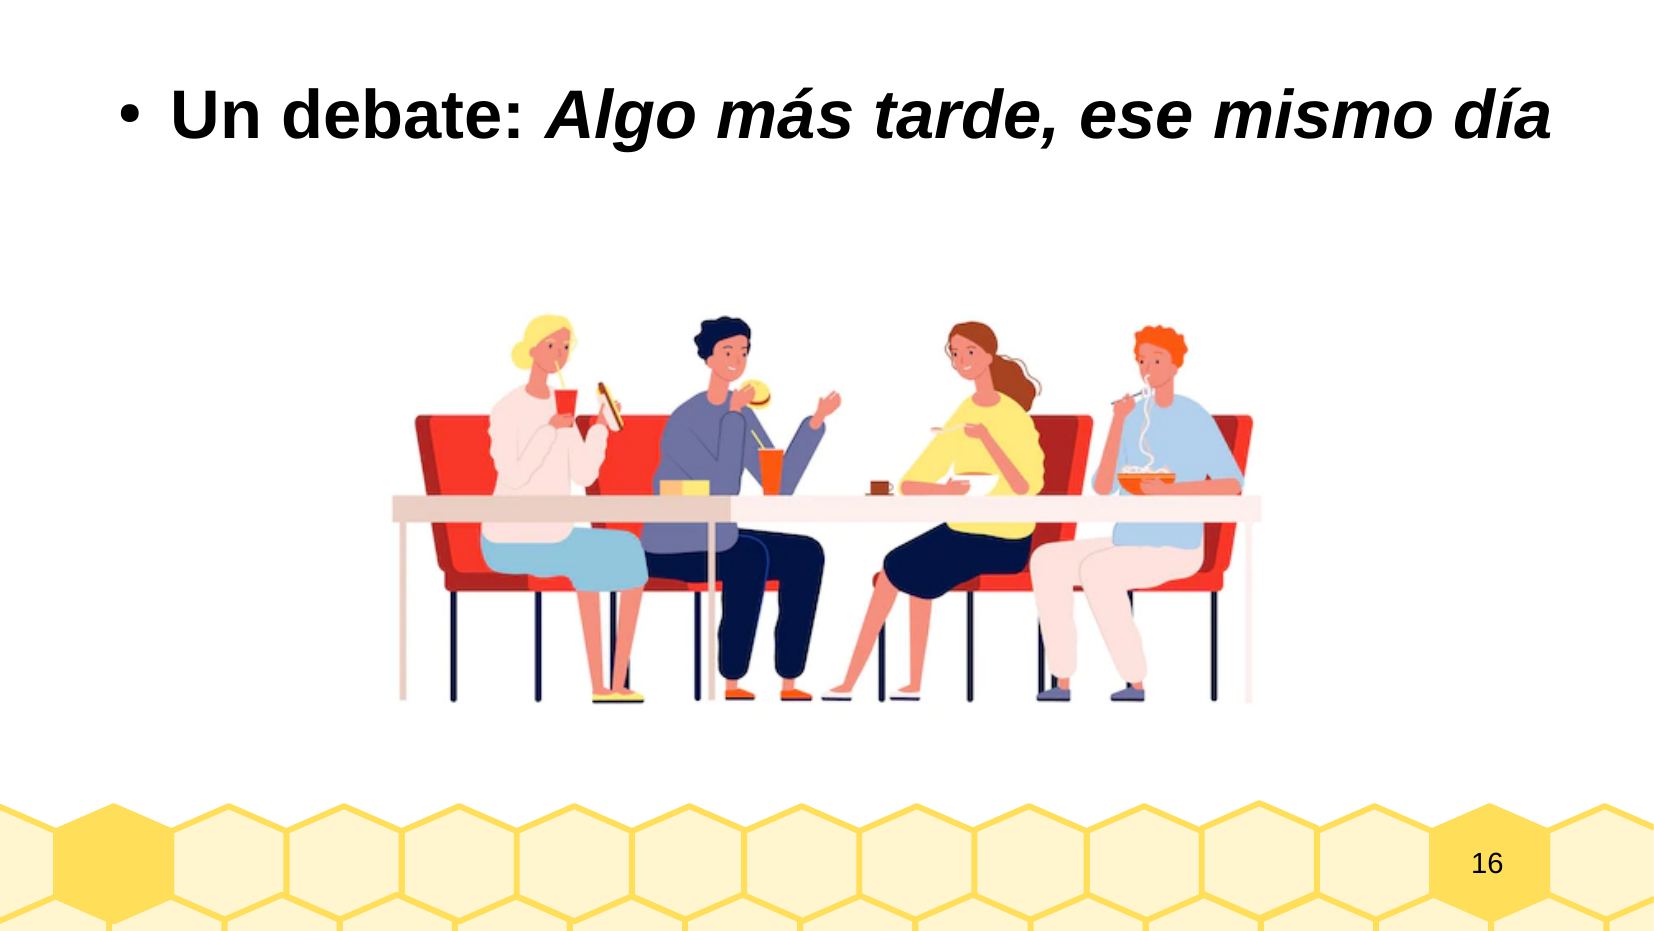

# Un debate: Algo más tarde, ese mismo día